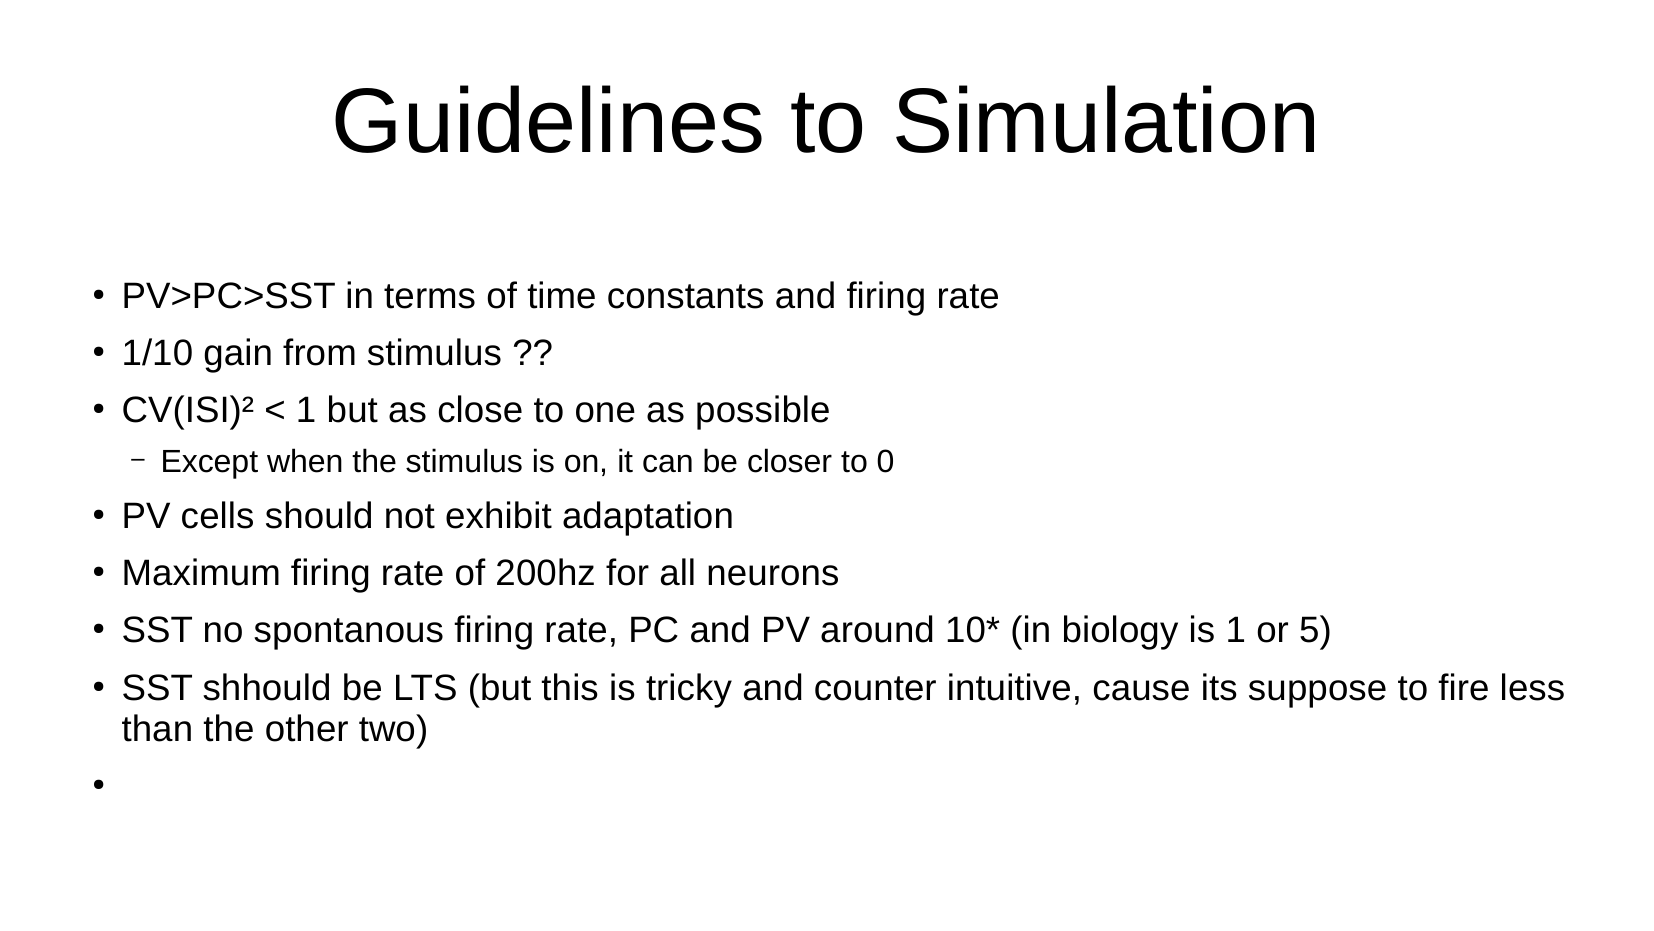

# Guidelines to Simulation
PV>PC>SST in terms of time constants and firing rate
1/10 gain from stimulus ??
CV(ISI)² < 1 but as close to one as possible
Except when the stimulus is on, it can be closer to 0
PV cells should not exhibit adaptation
Maximum firing rate of 200hz for all neurons
SST no spontanous firing rate, PC and PV around 10* (in biology is 1 or 5)
SST shhould be LTS (but this is tricky and counter intuitive, cause its suppose to fire less than the other two)